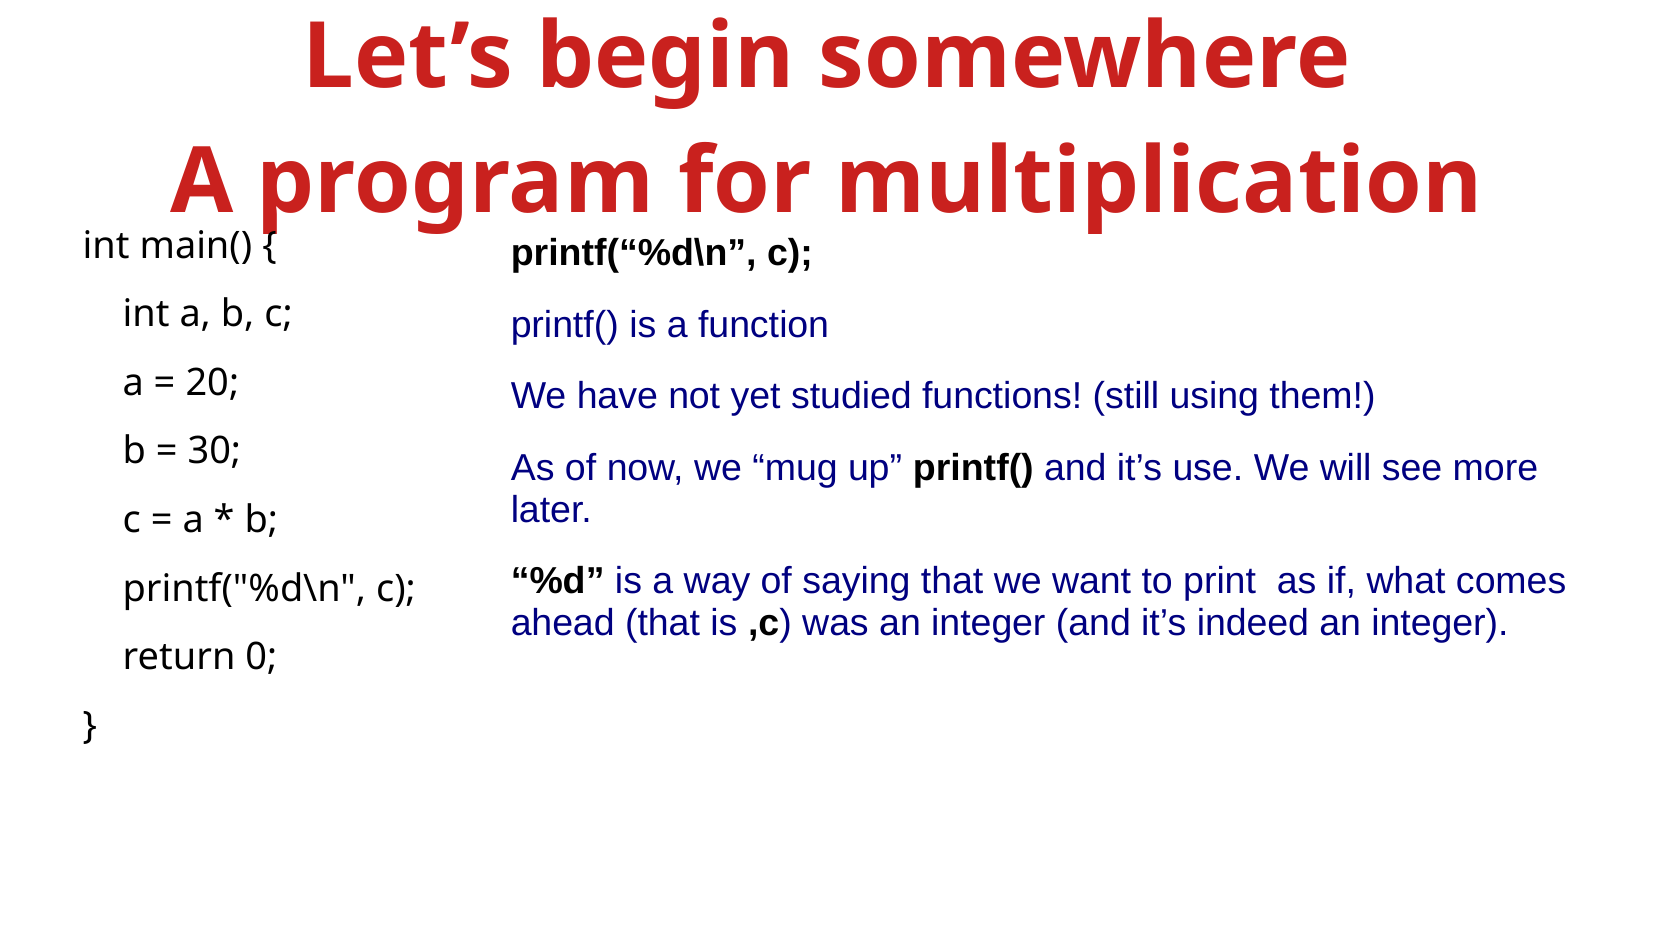

# Let’s begin somewhere A program for multiplication
int main() {
 int a, b, c;
 a = 20;
 b = 30;
 c = a * b;
 printf("%d\n", c);
 return 0;
}
printf(“%d\n”, c);
printf() is a function
We have not yet studied functions! (still using them!)
As of now, we “mug up” printf() and it’s use. We will see more later.
“%d” is a way of saying that we want to print as if, what comes ahead (that is ,c) was an integer (and it’s indeed an integer).